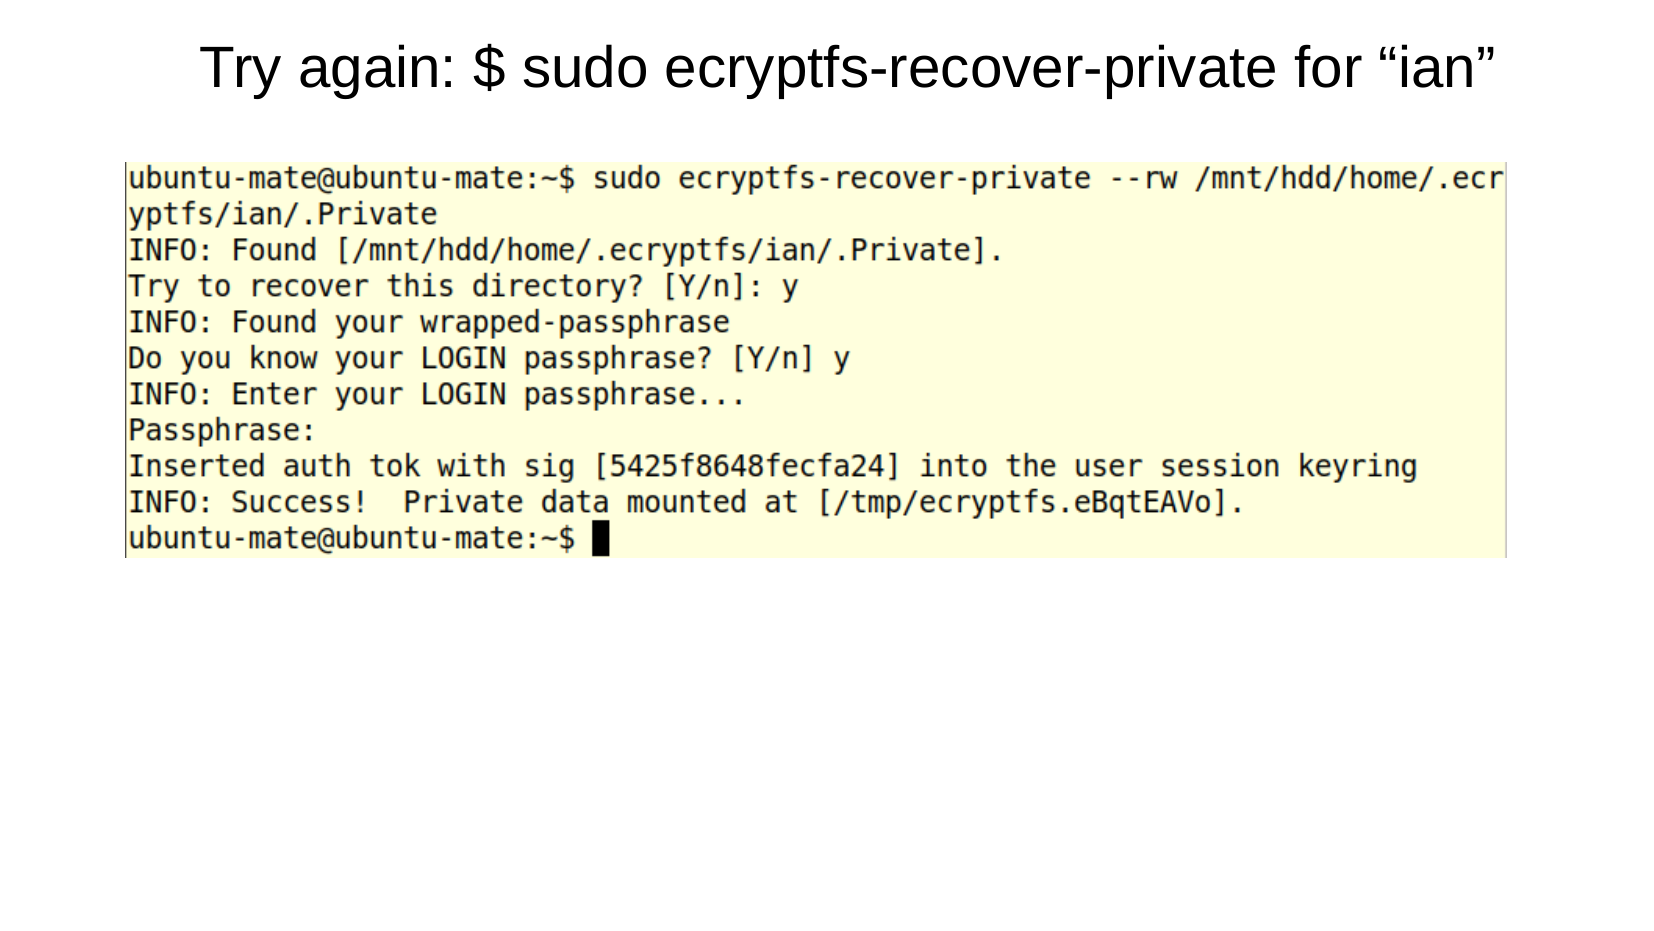

# Try again: $ sudo ecryptfs-recover-private for “ian”